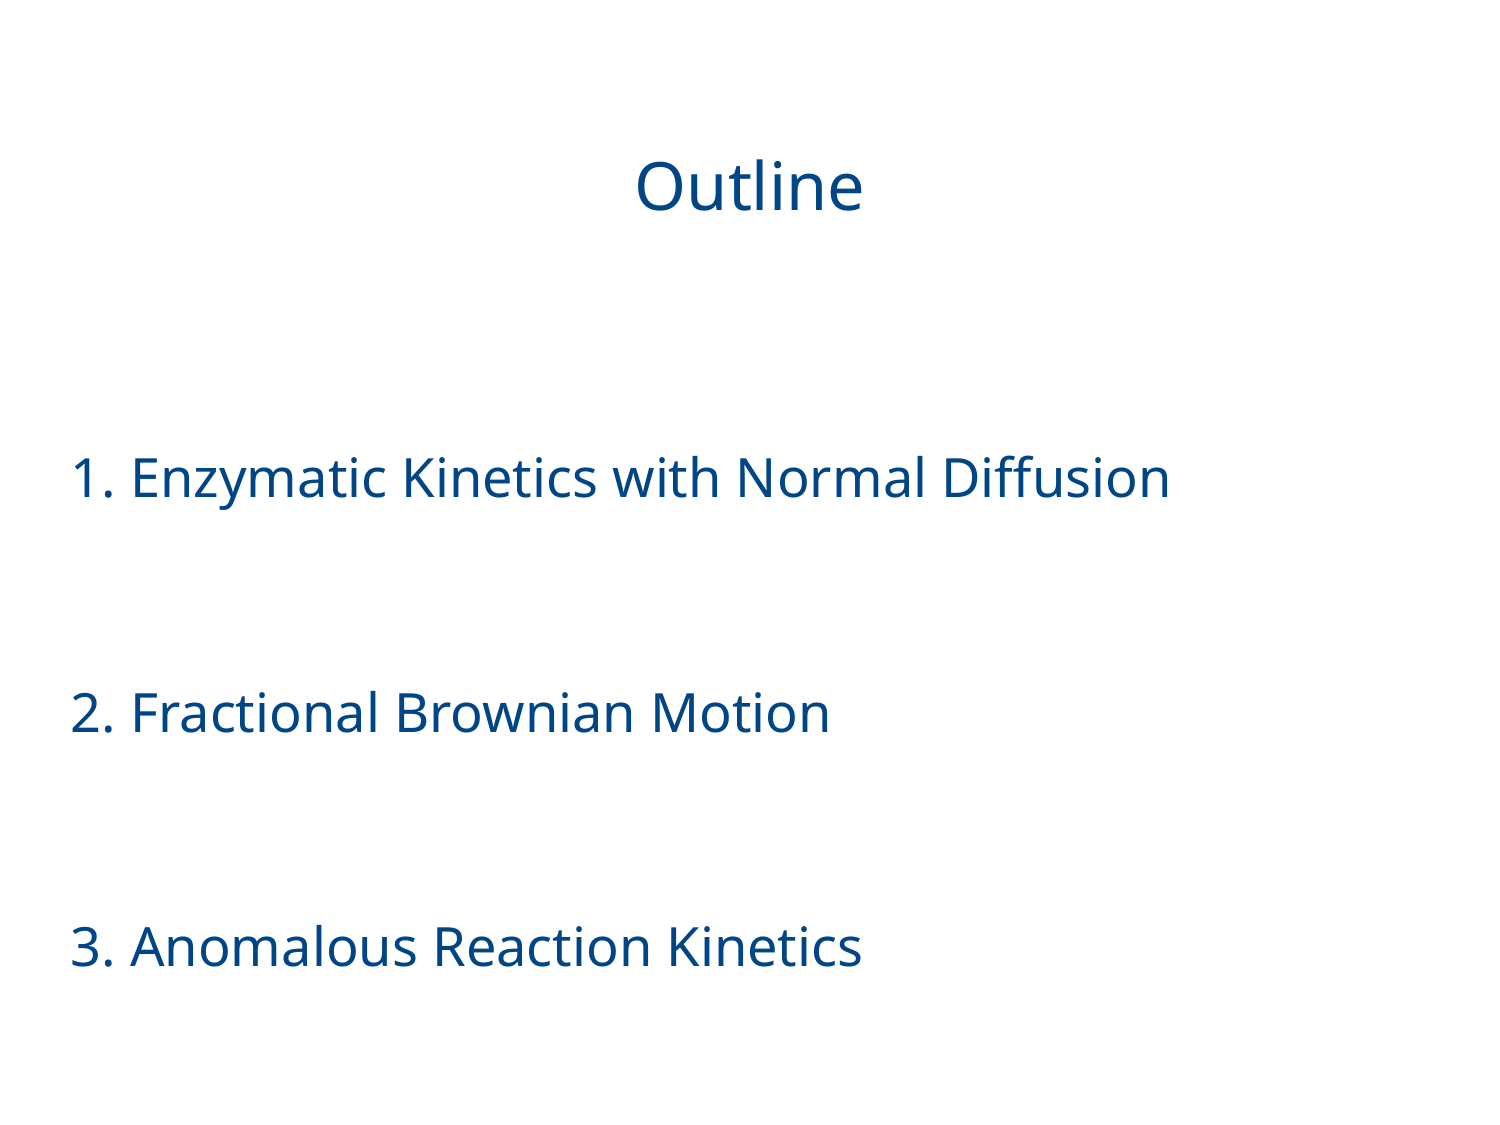

# Outline
 Enzymatic Kinetics with Normal Diffusion
 Fractional Brownian Motion
 Anomalous Reaction Kinetics